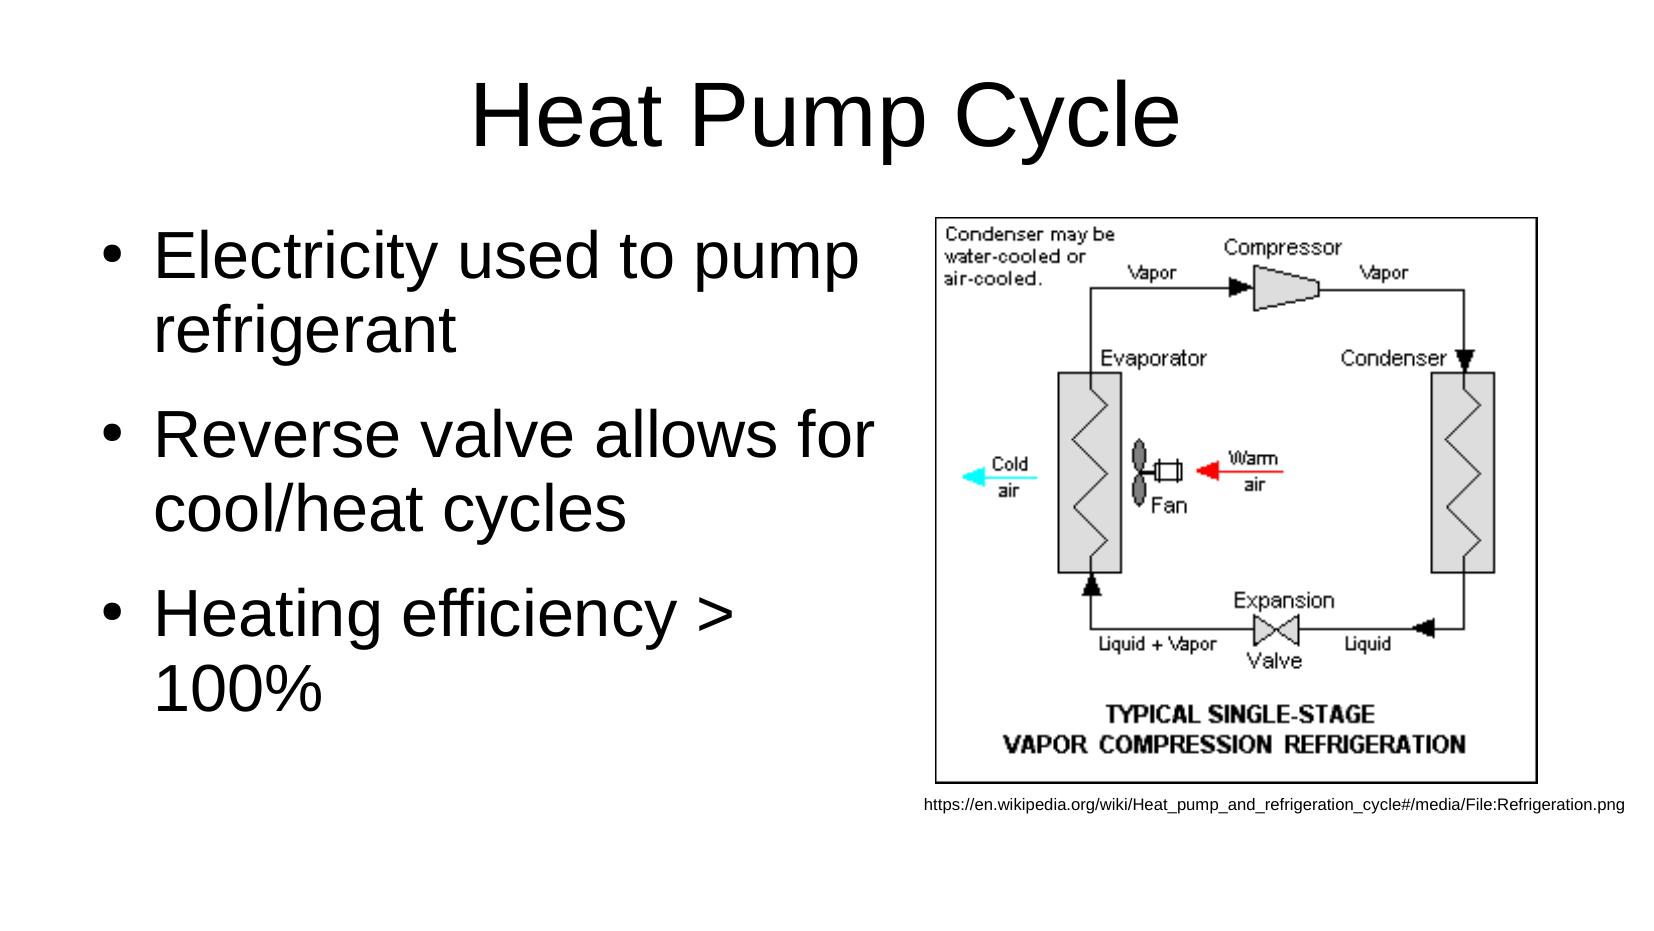

# Heat Pump Cycle
Electricity used to pump refrigerant
Reverse valve allows for cool/heat cycles
Heating efficiency > 100%
https://en.wikipedia.org/wiki/Heat_pump_and_refrigeration_cycle#/media/File:Refrigeration.png